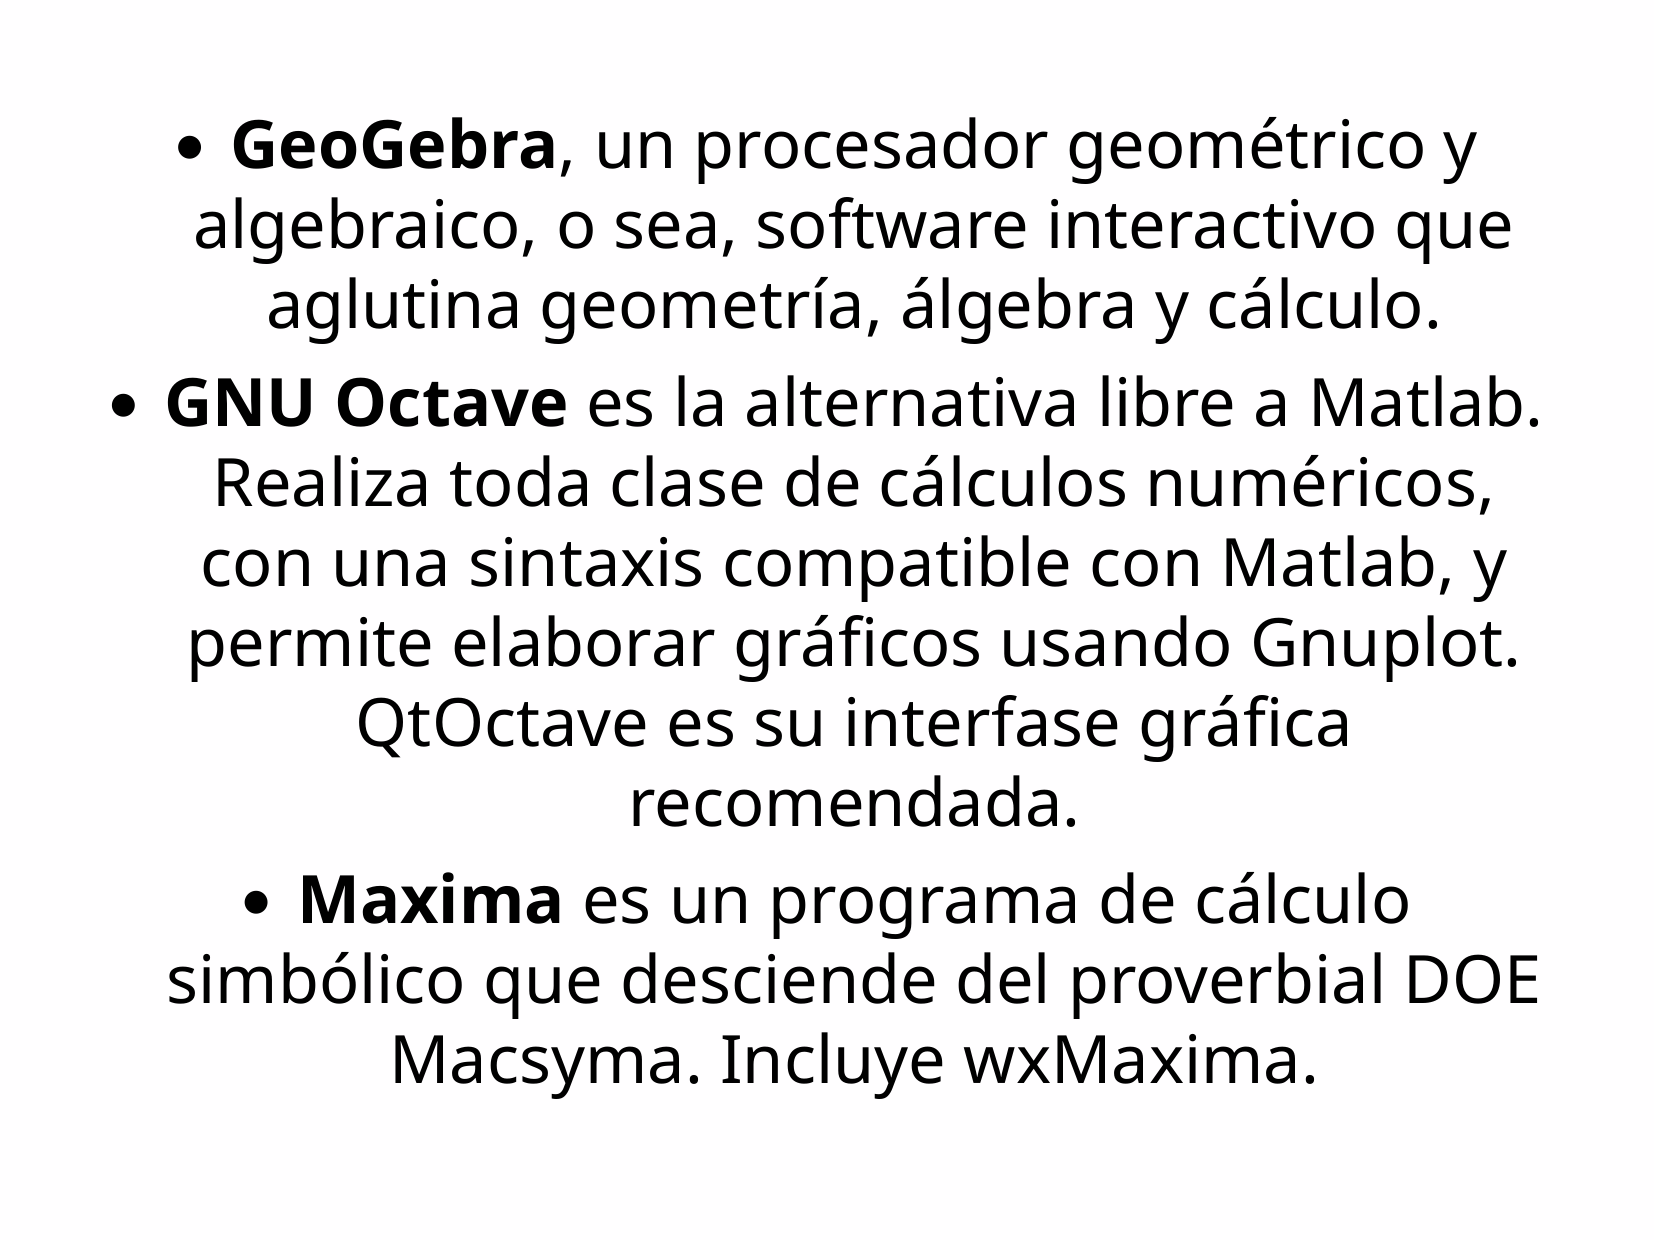

# GeoGebra, un procesador geométrico y algebraico, o sea, software interactivo que aglutina geometría, álgebra y cálculo.
GNU Octave es la alternativa libre a Matlab. Realiza toda clase de cálculos numéricos, con una sintaxis compatible con Matlab, y permite elaborar gráficos usando Gnuplot. QtOctave es su interfase gráfica recomendada.
Maxima es un programa de cálculo simbólico que desciende del proverbial DOE Macsyma. Incluye wxMaxima.